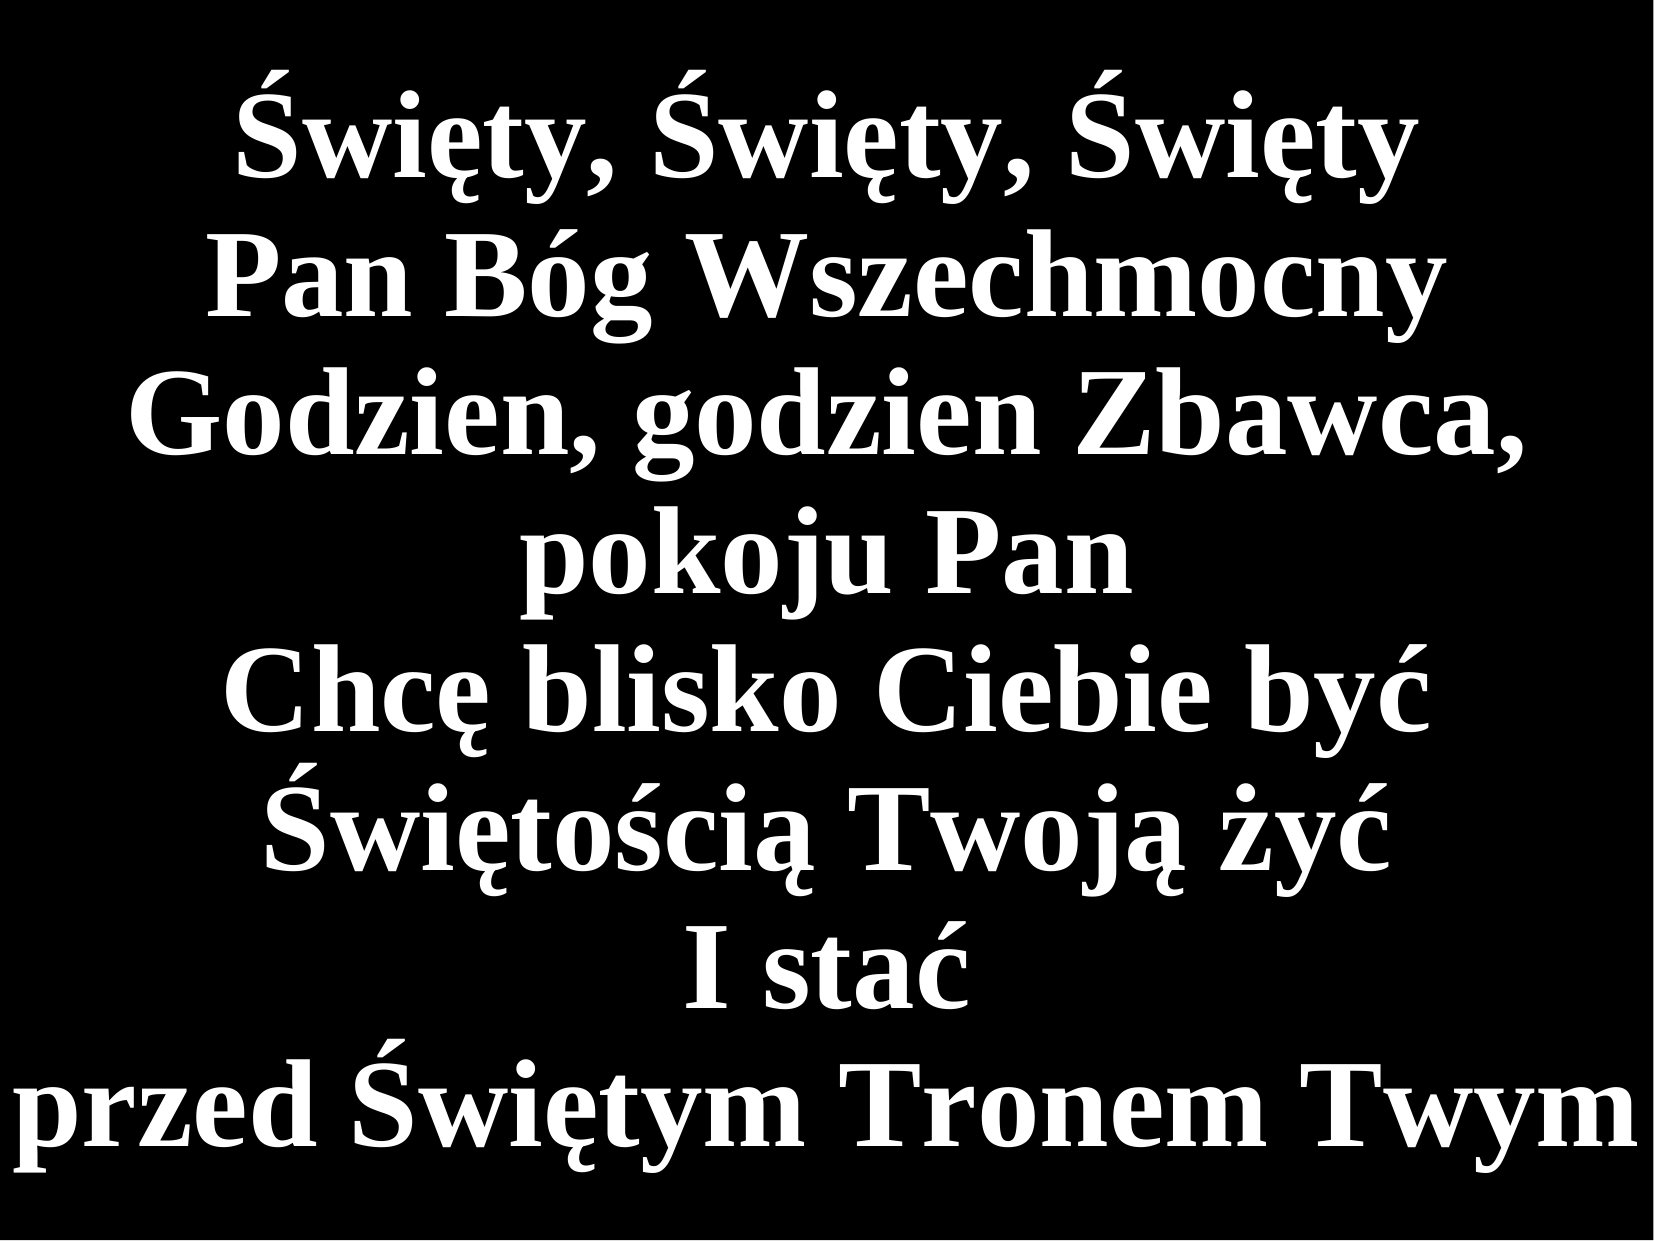

# Święty, Święty, Święty Pan Bóg Wszechmocny Godzien, godzien Zbawca, pokoju Pan Chcę blisko Ciebie być Świętością Twoją żyć I stać przed Świętym Tronem Twym